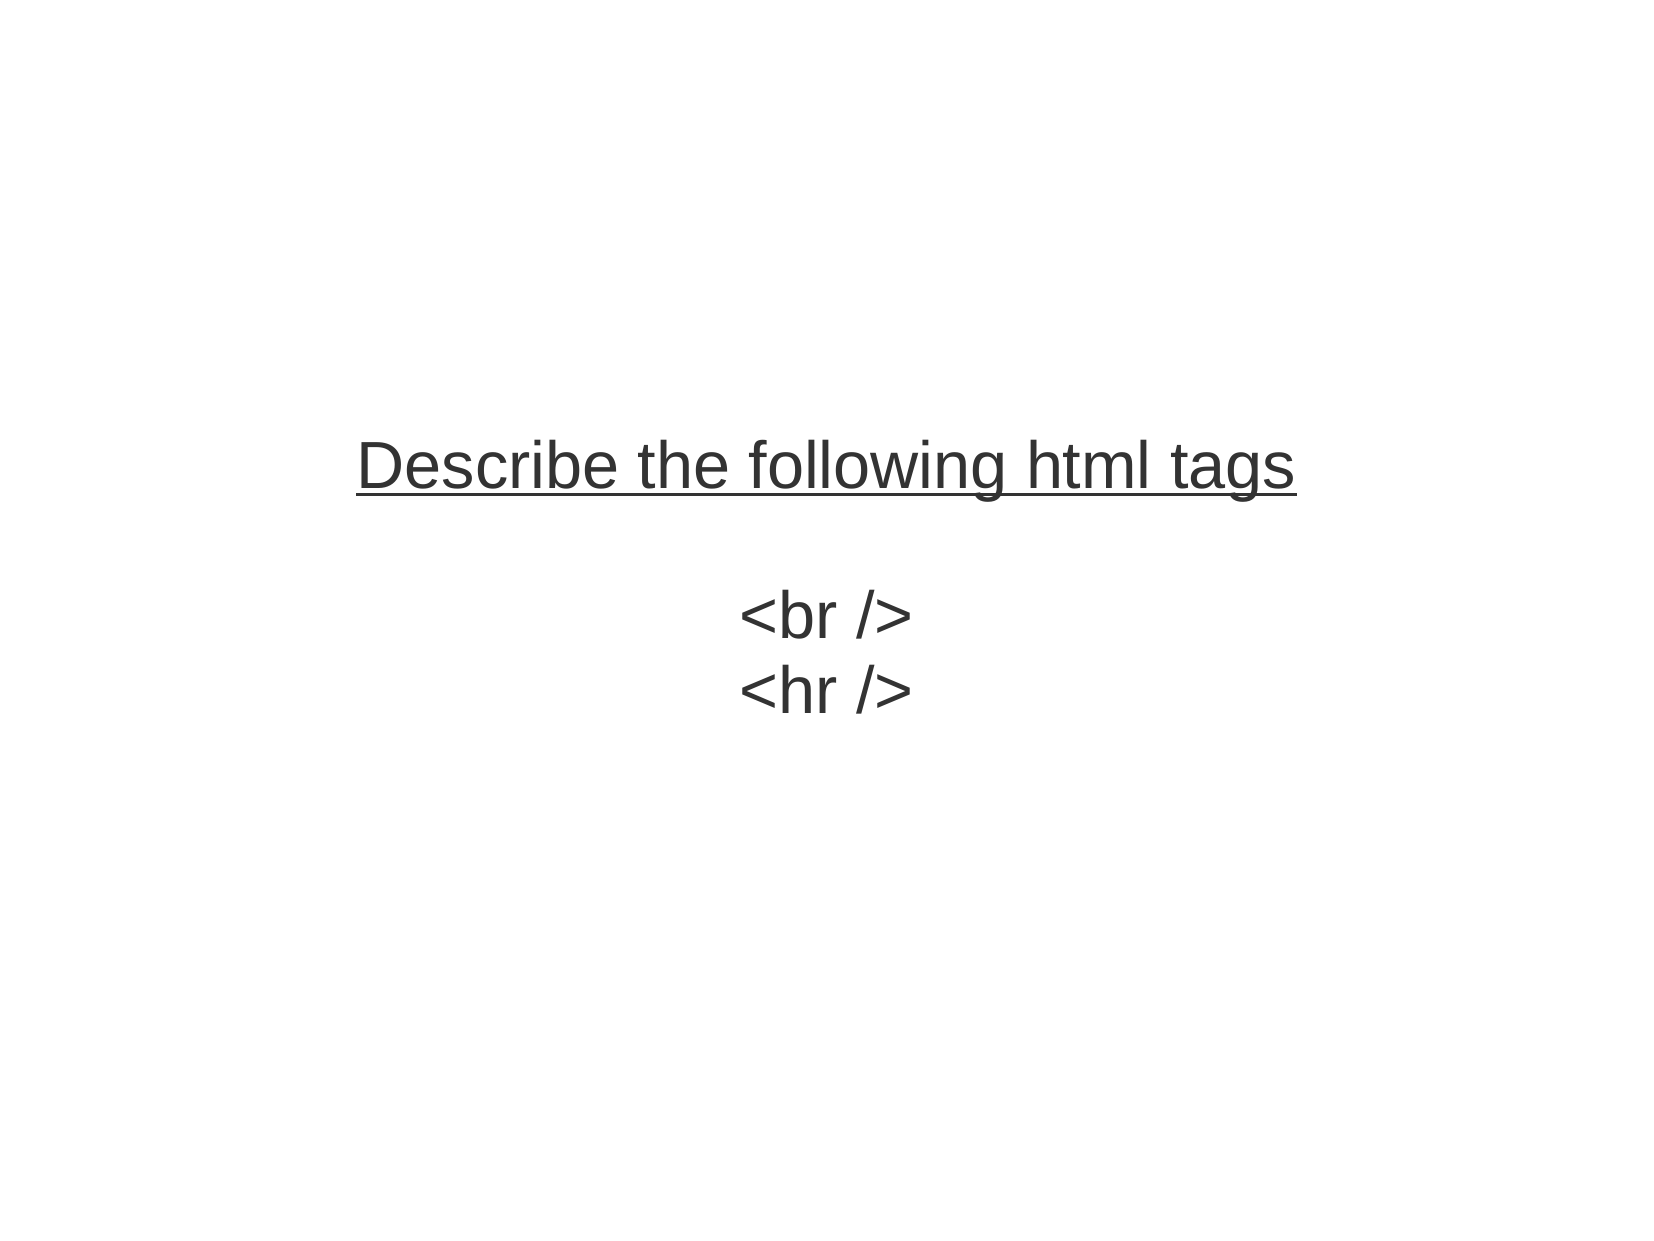

# Describe the following html tags
<br />
<hr />